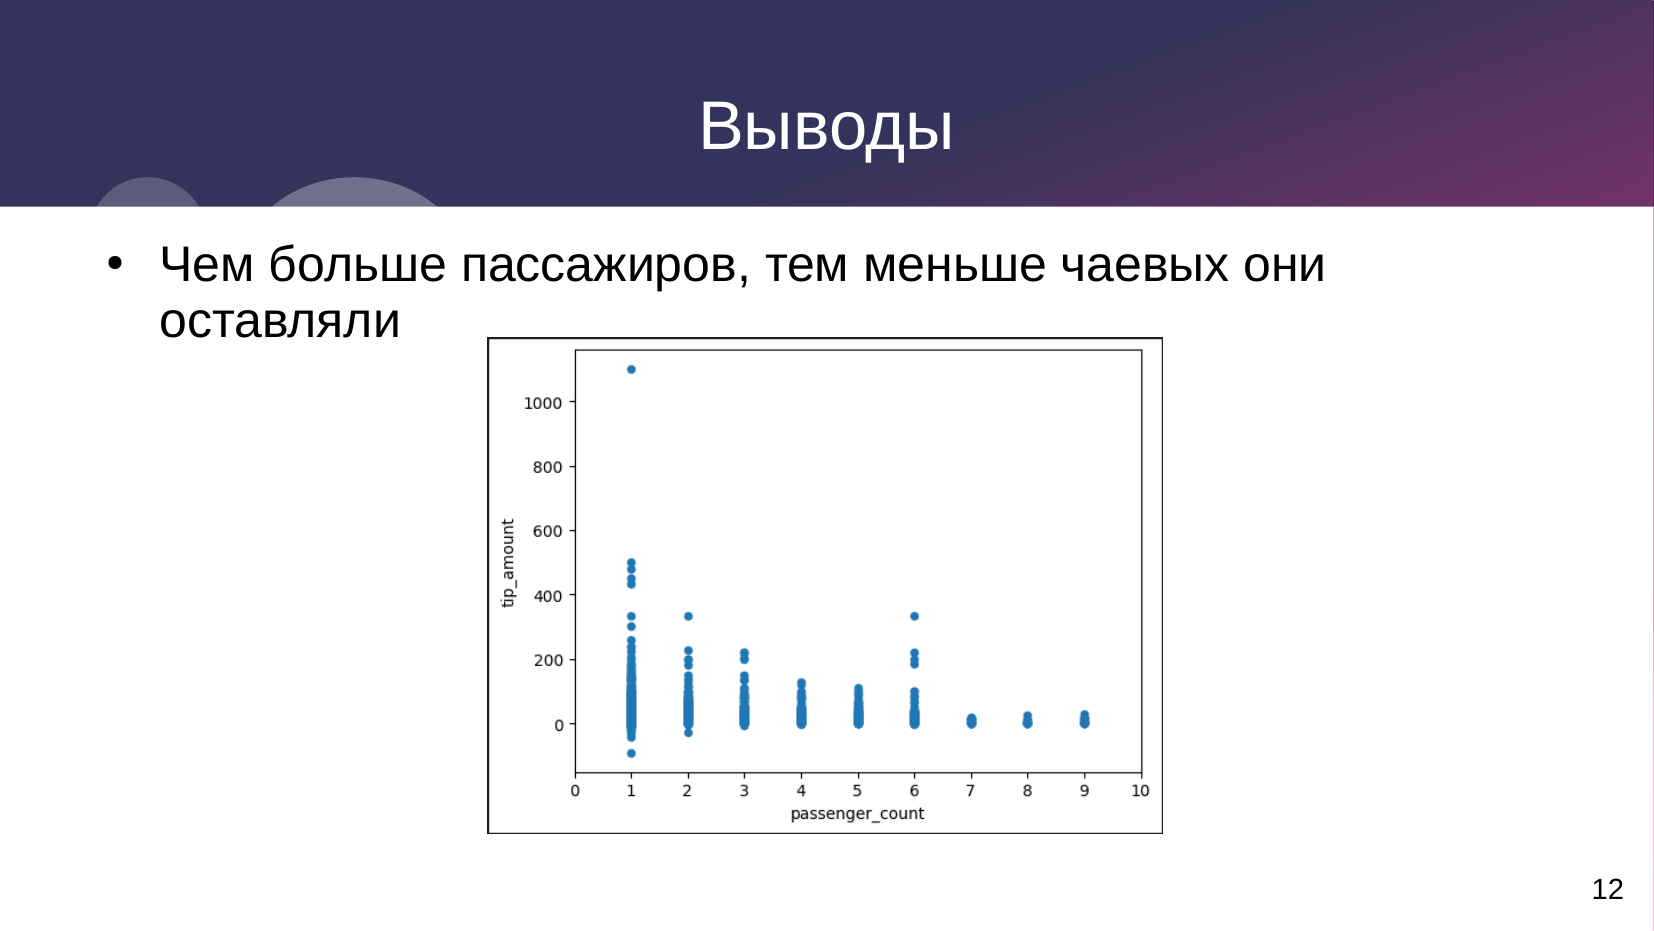

# Выводы
Чем больше пассажиров, тем меньше чаевых они оставляли